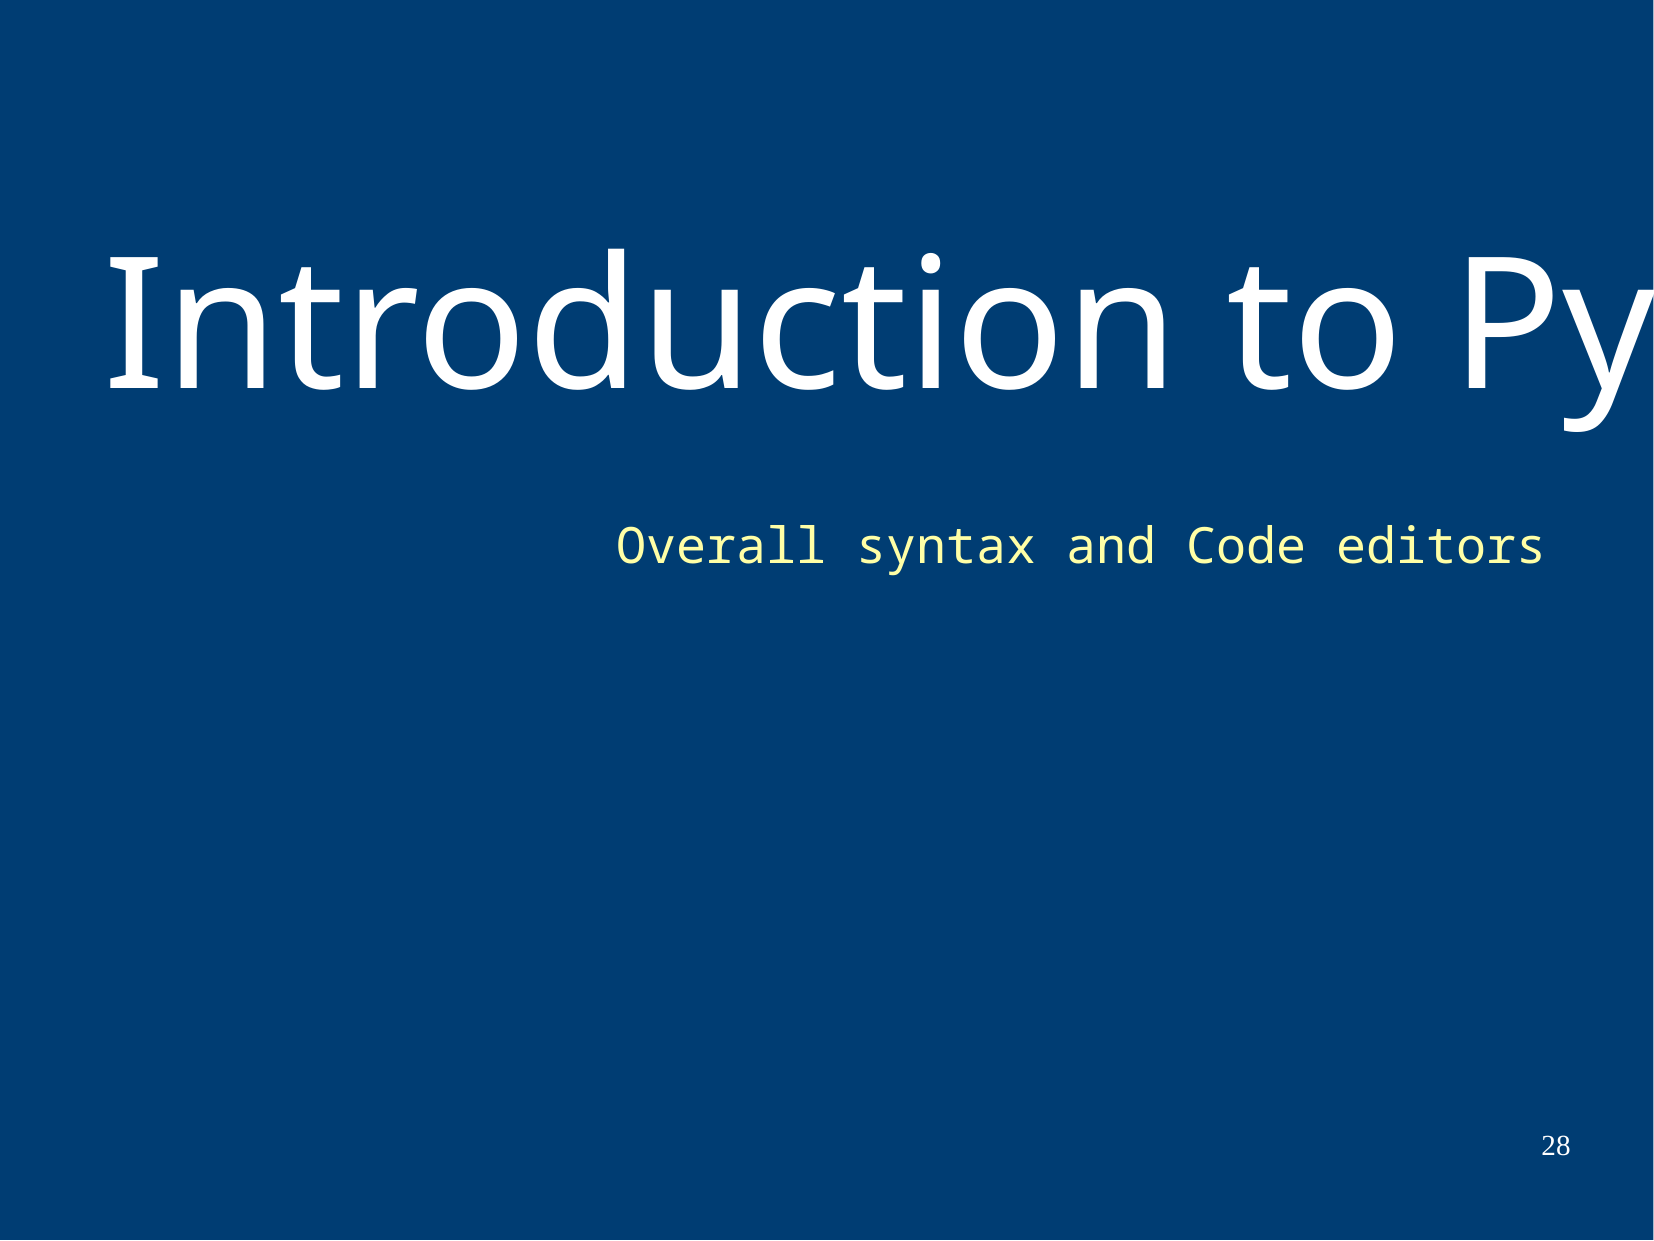

Introduction to Python
Overall syntax and Code editors